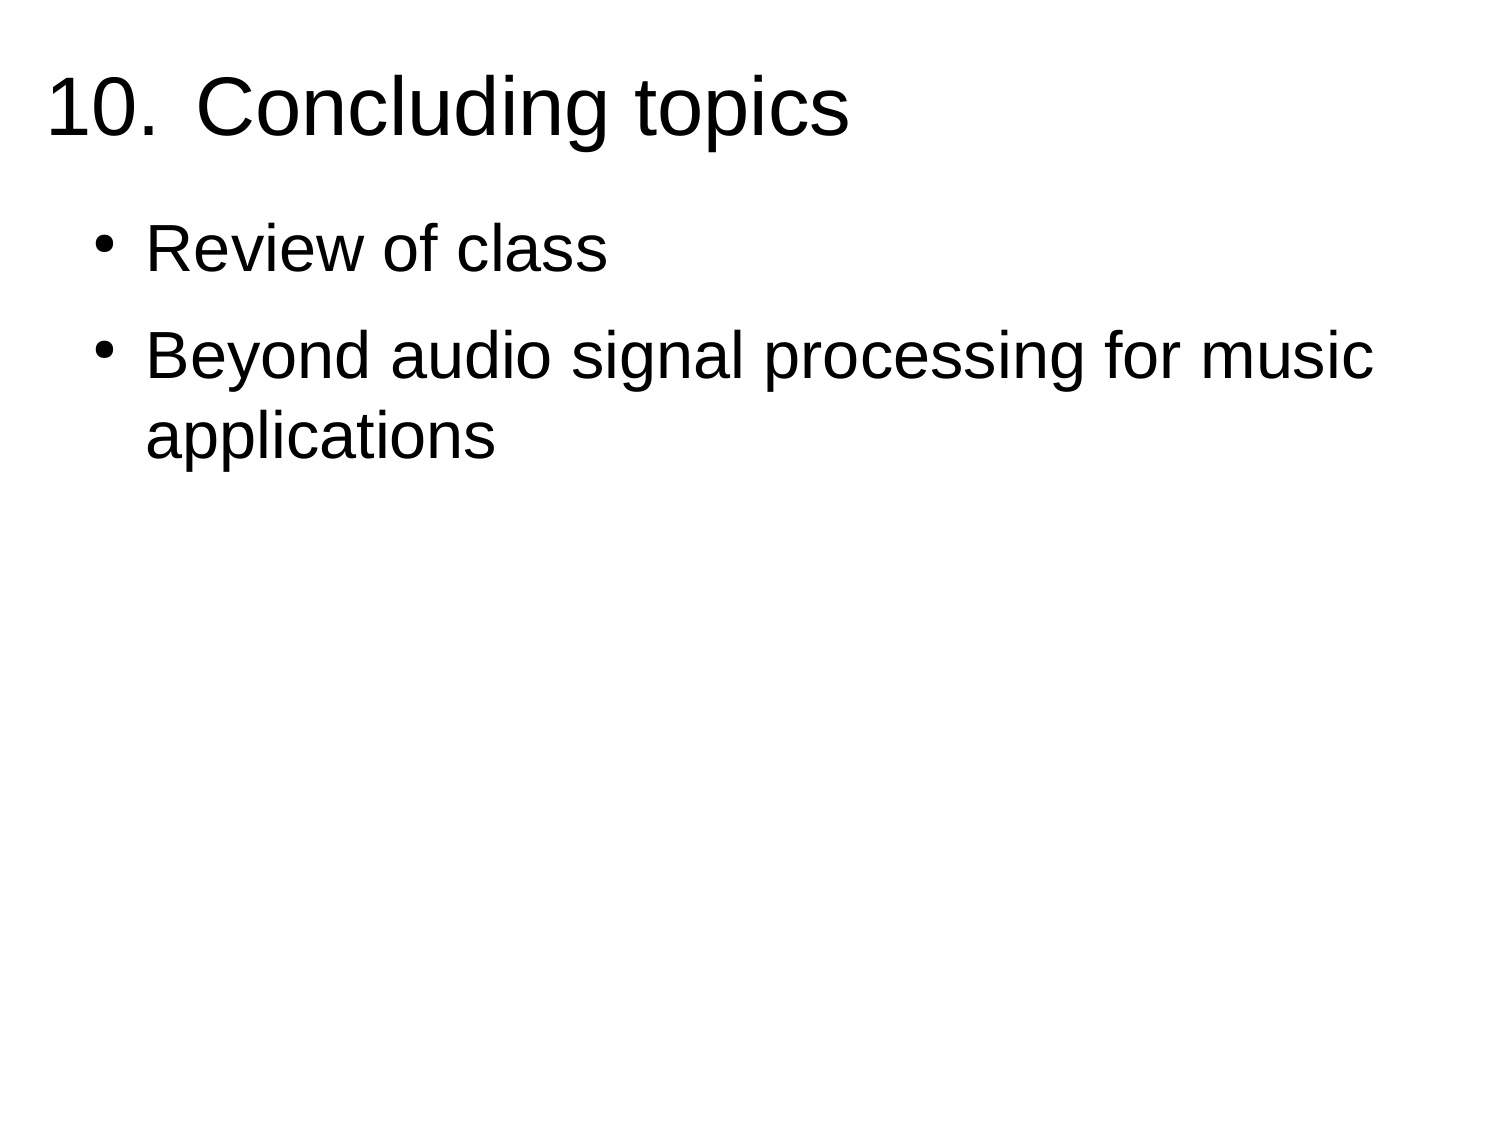

# 10.	Concluding topics
Review of class
Beyond audio signal processing for music applications